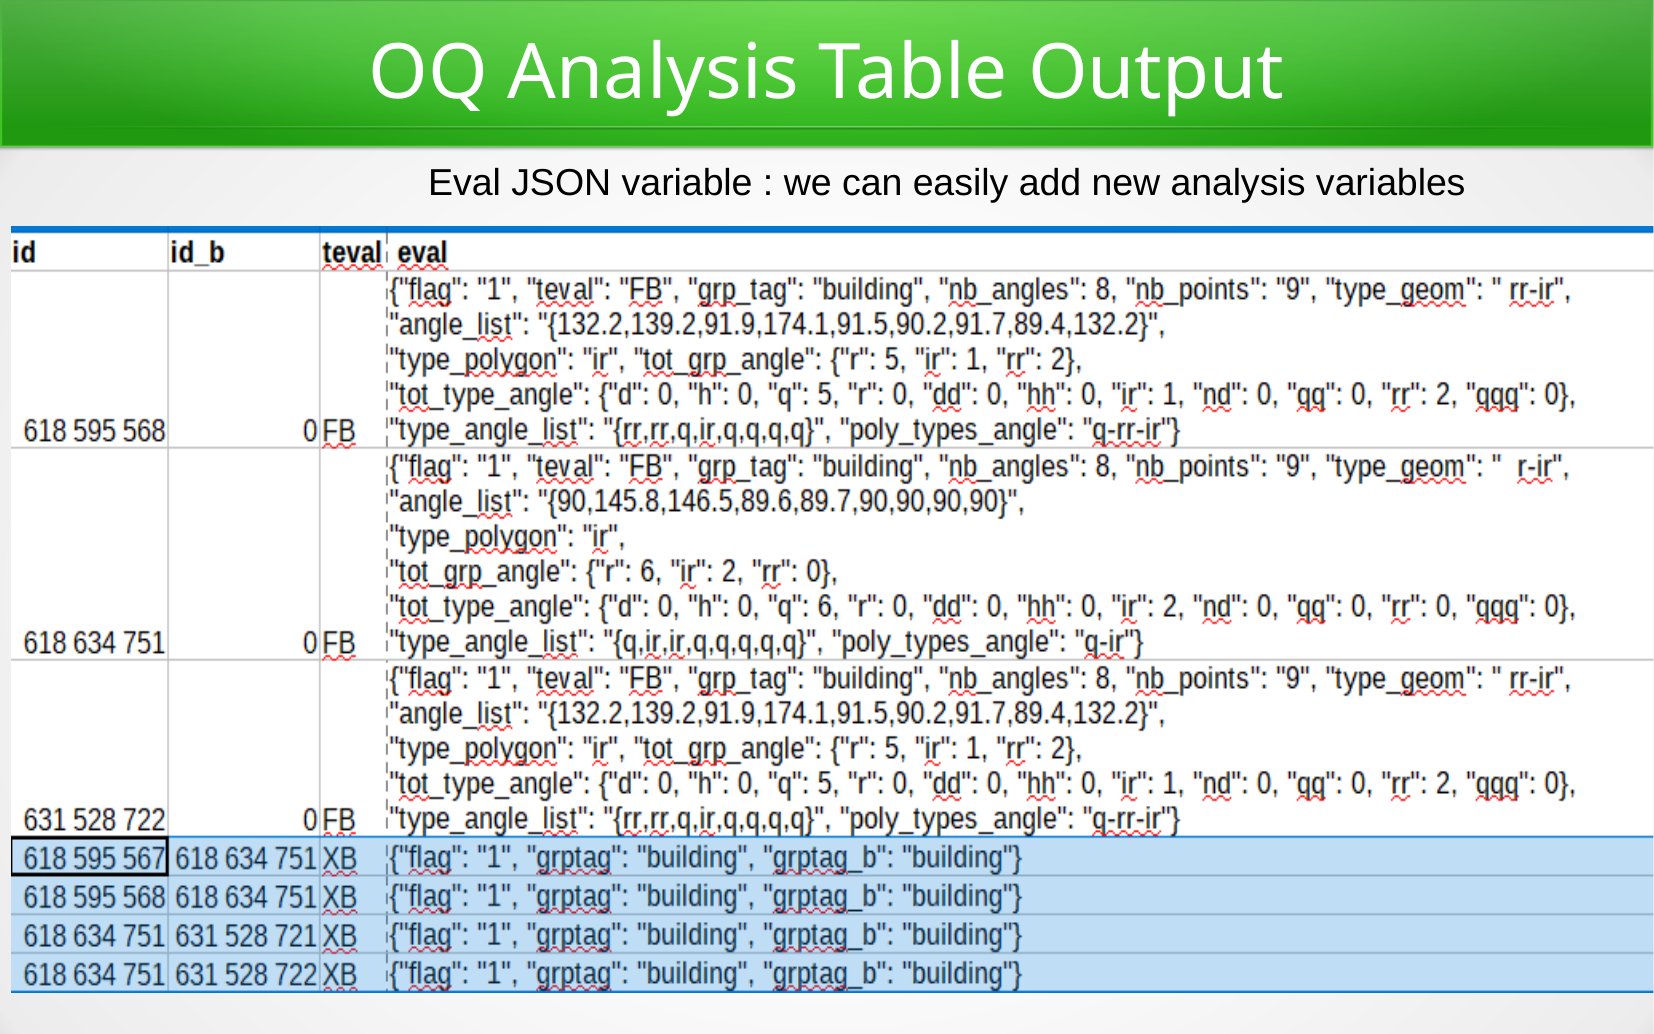

# OQ Analysis Table Output
Eval JSON variable : we can easily add new analysis variables
,